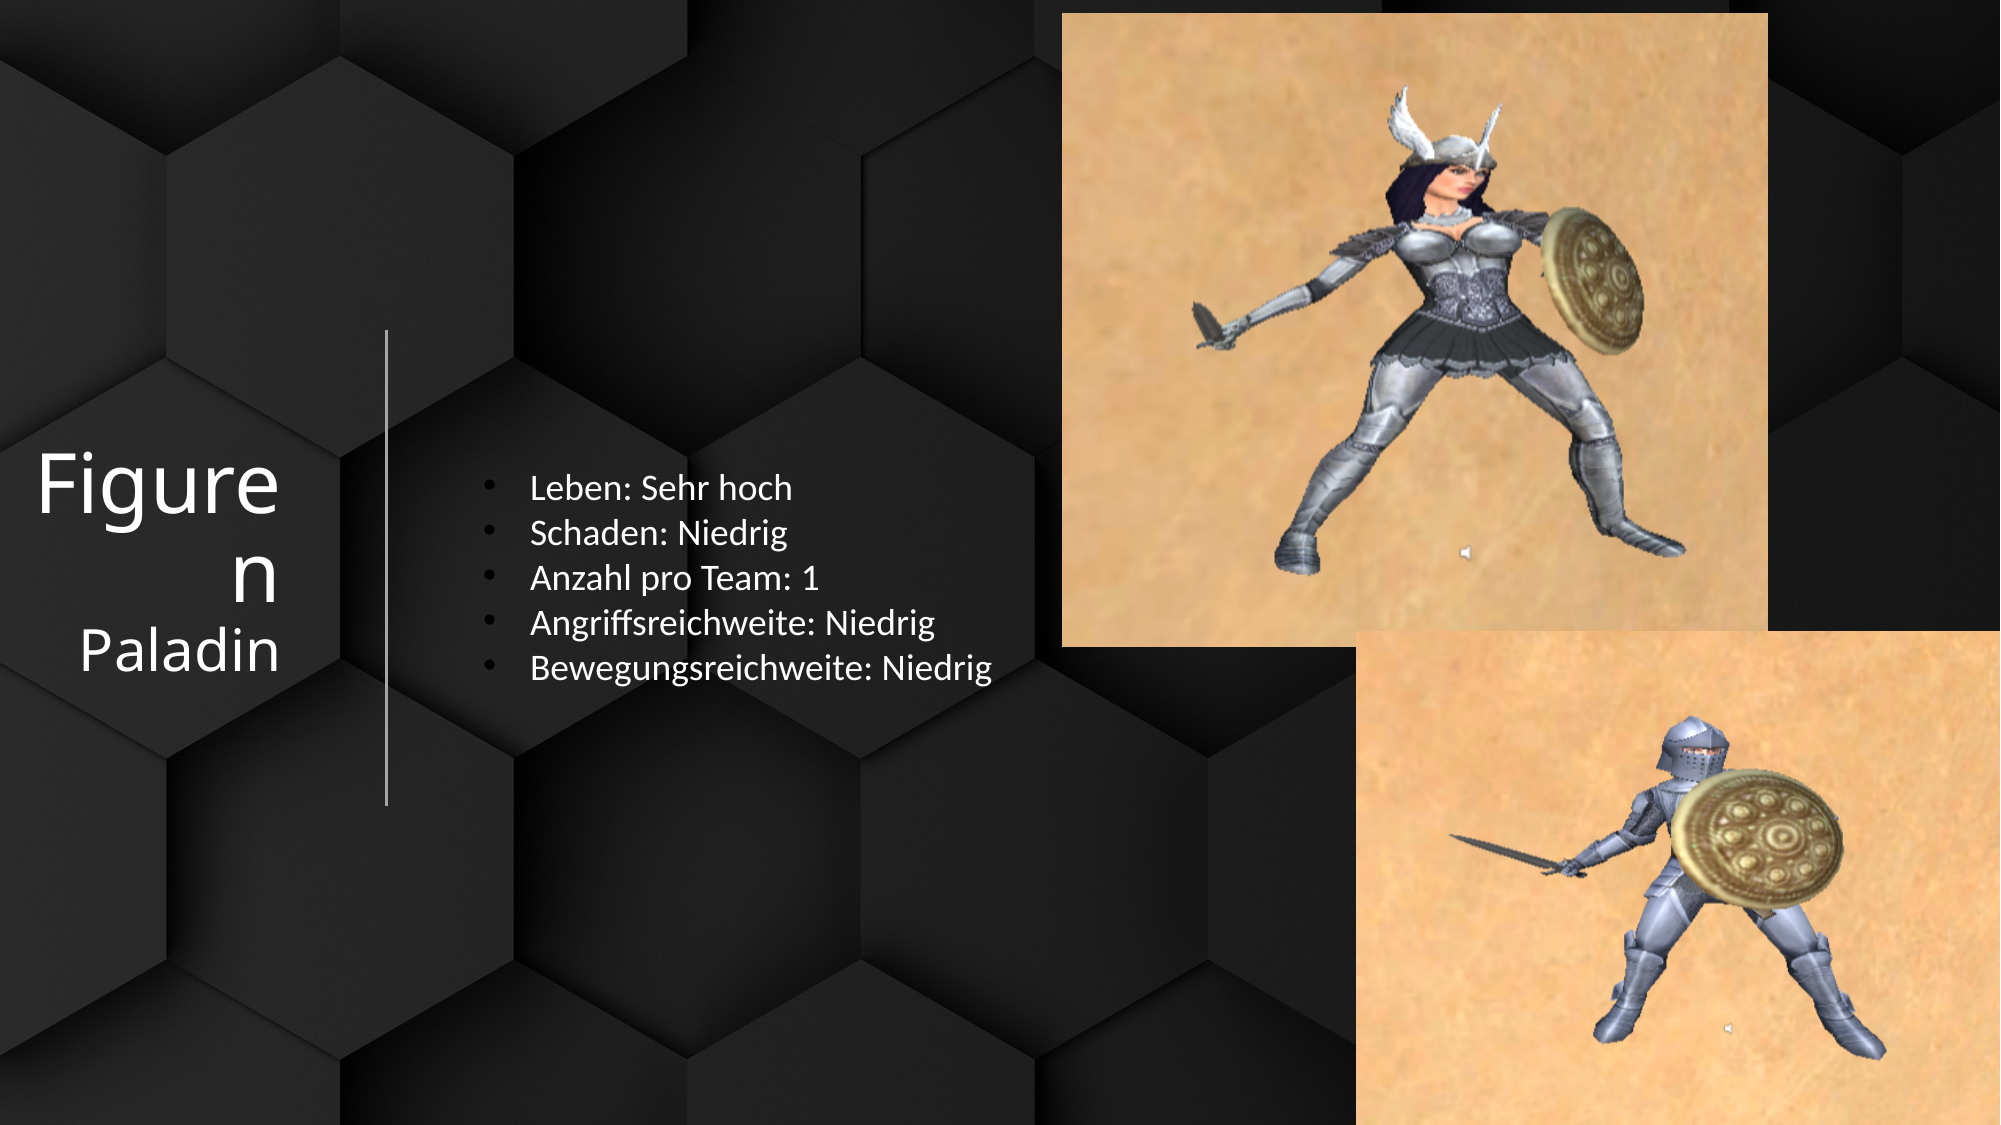

# Figuren Paladin
Leben: Sehr hoch
Schaden: Niedrig
Anzahl pro Team: 1
Angriffsreichweite: Niedrig
Bewegungsreichweite: Niedrig